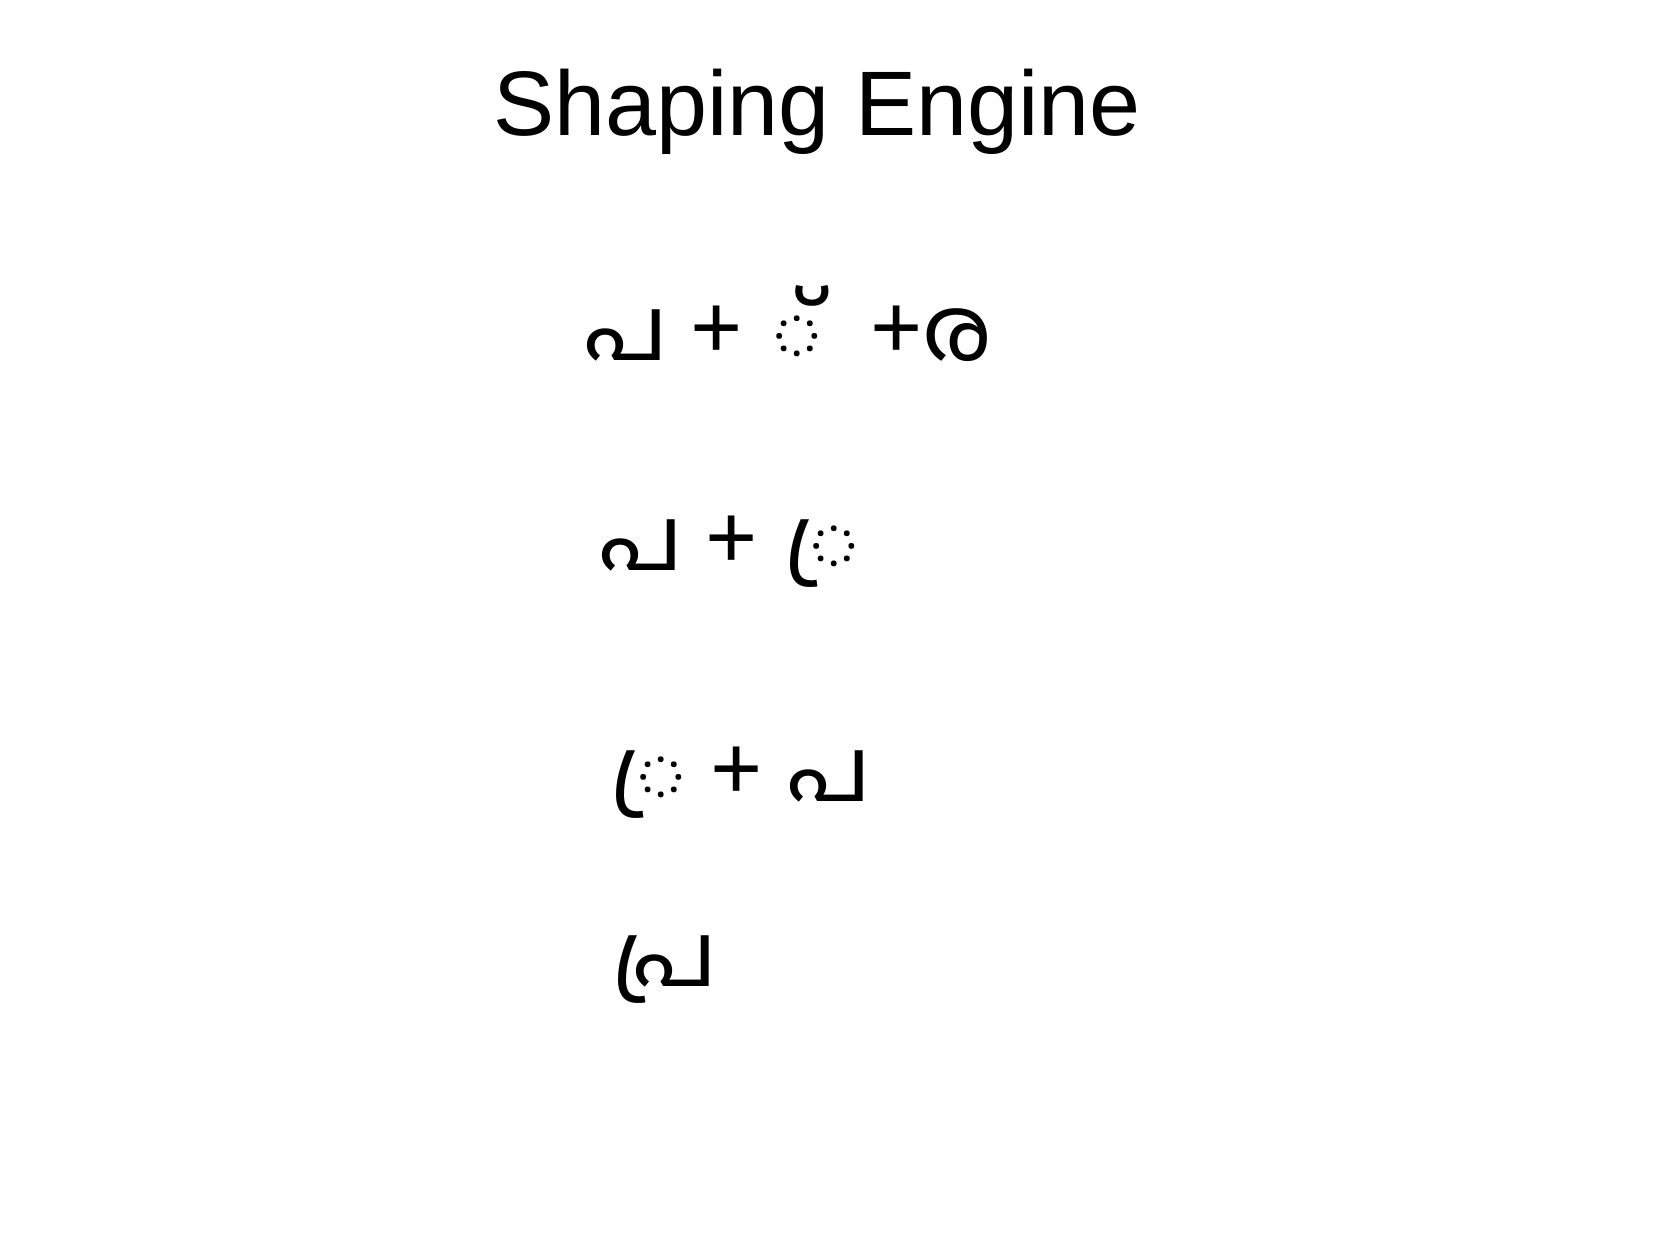

Shaping Engine
പ + ് +ര
പ + ്ര
 ്ര + പ
പ്ര